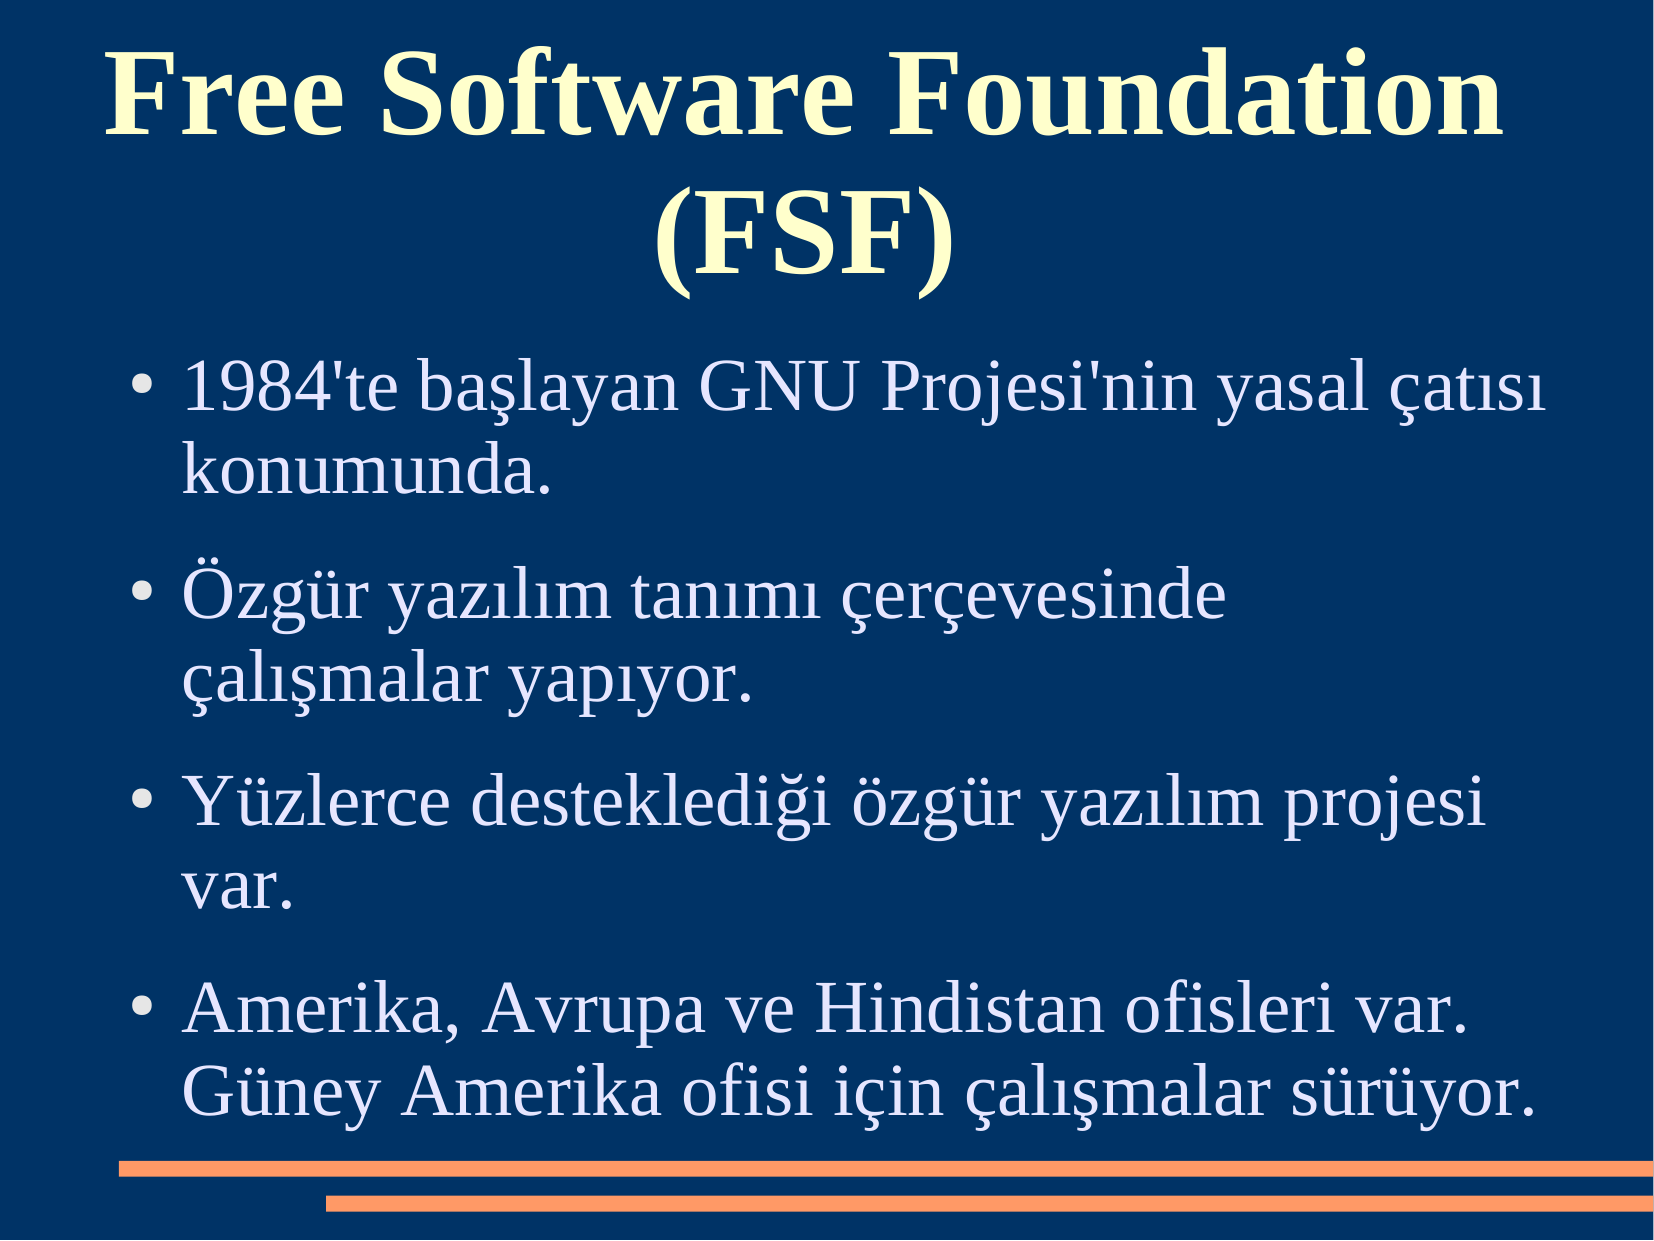

# Free Software Foundation (FSF)
1984'te başlayan GNU Projesi'nin yasal çatısı konumunda.
Özgür yazılım tanımı çerçevesinde çalışmalar yapıyor.
Yüzlerce desteklediği özgür yazılım projesi var.
Amerika, Avrupa ve Hindistan ofisleri var. Güney Amerika ofisi için çalışmalar sürüyor.